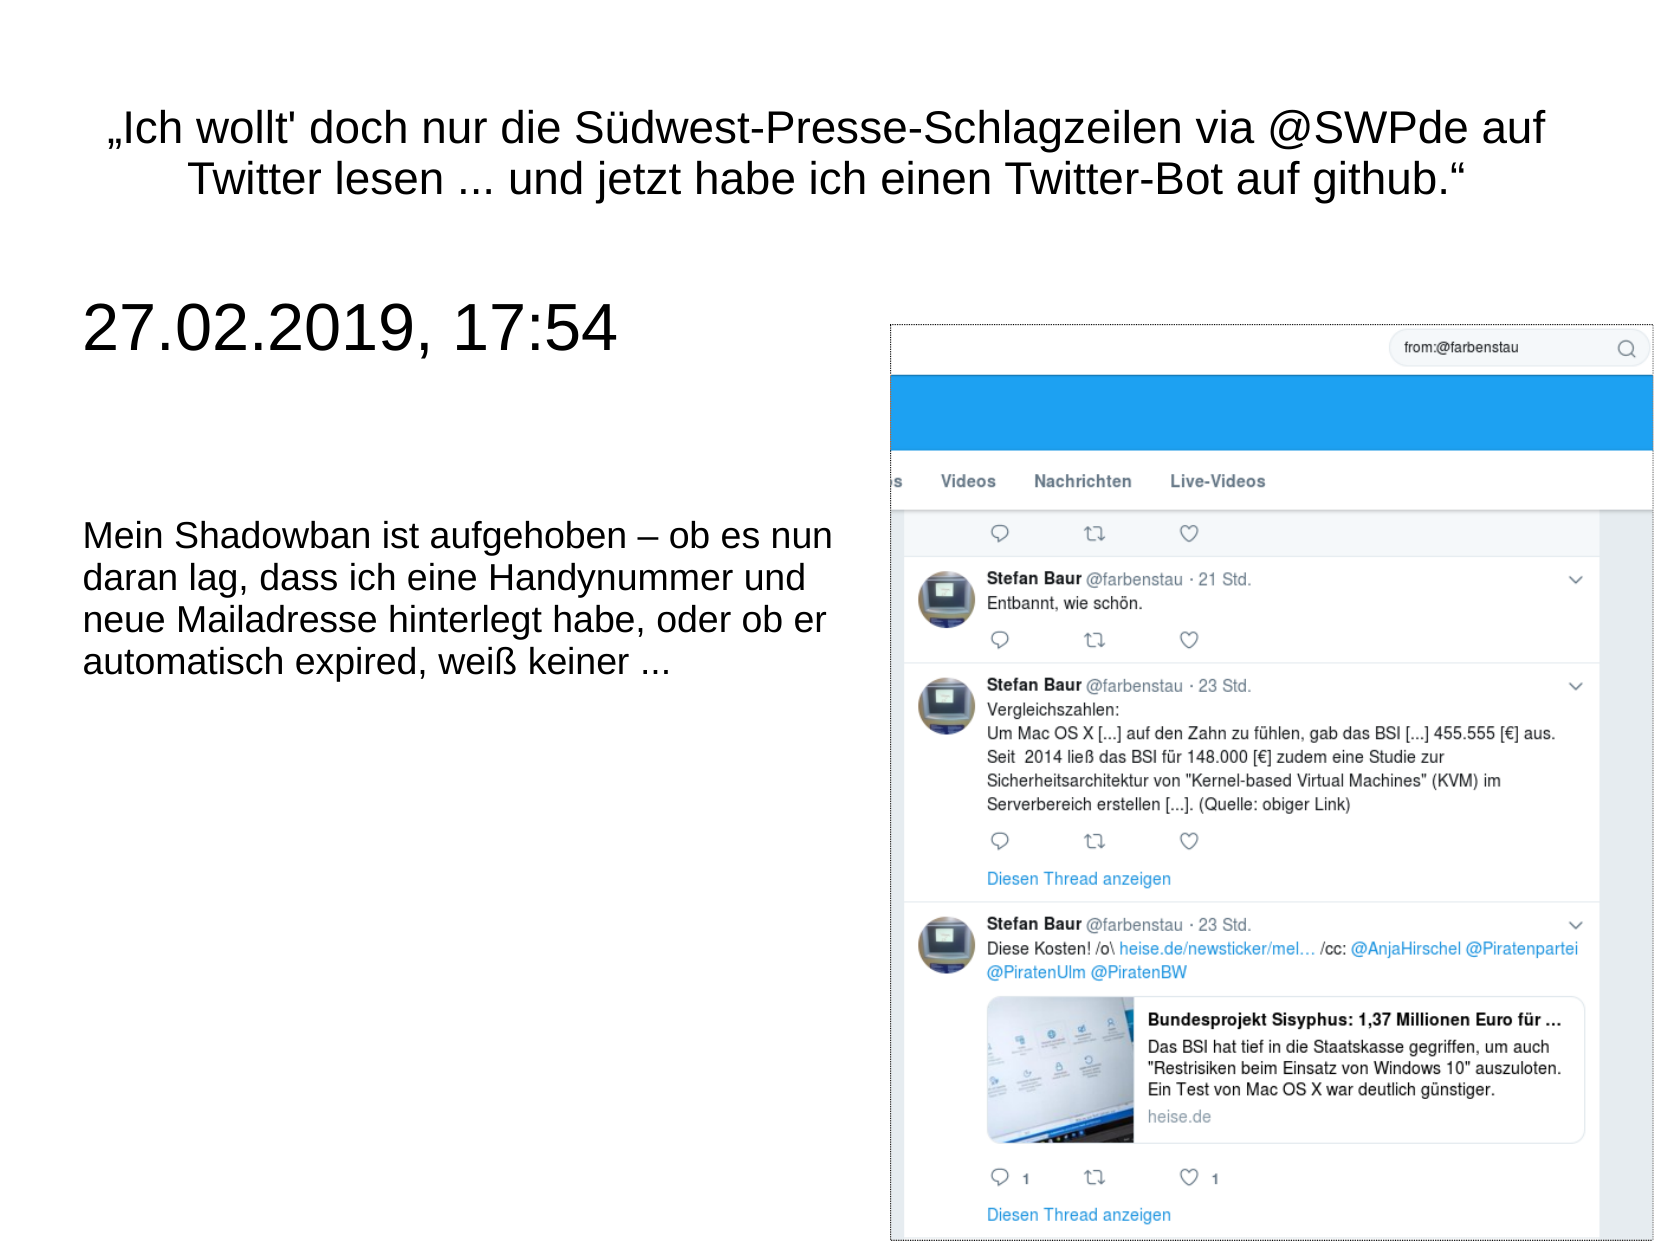

# „Ich wollt' doch nur die Südwest-Presse-Schlagzeilen via @SWPde auf Twitter lesen ... und jetzt habe ich einen Twitter-Bot auf github.“
27.02.2019, 17:54
Mein Shadowban ist aufgehoben – ob es nun
daran lag, dass ich eine Handynummer und
neue Mailadresse hinterlegt habe, oder ob er
automatisch expired, weiß keiner ...